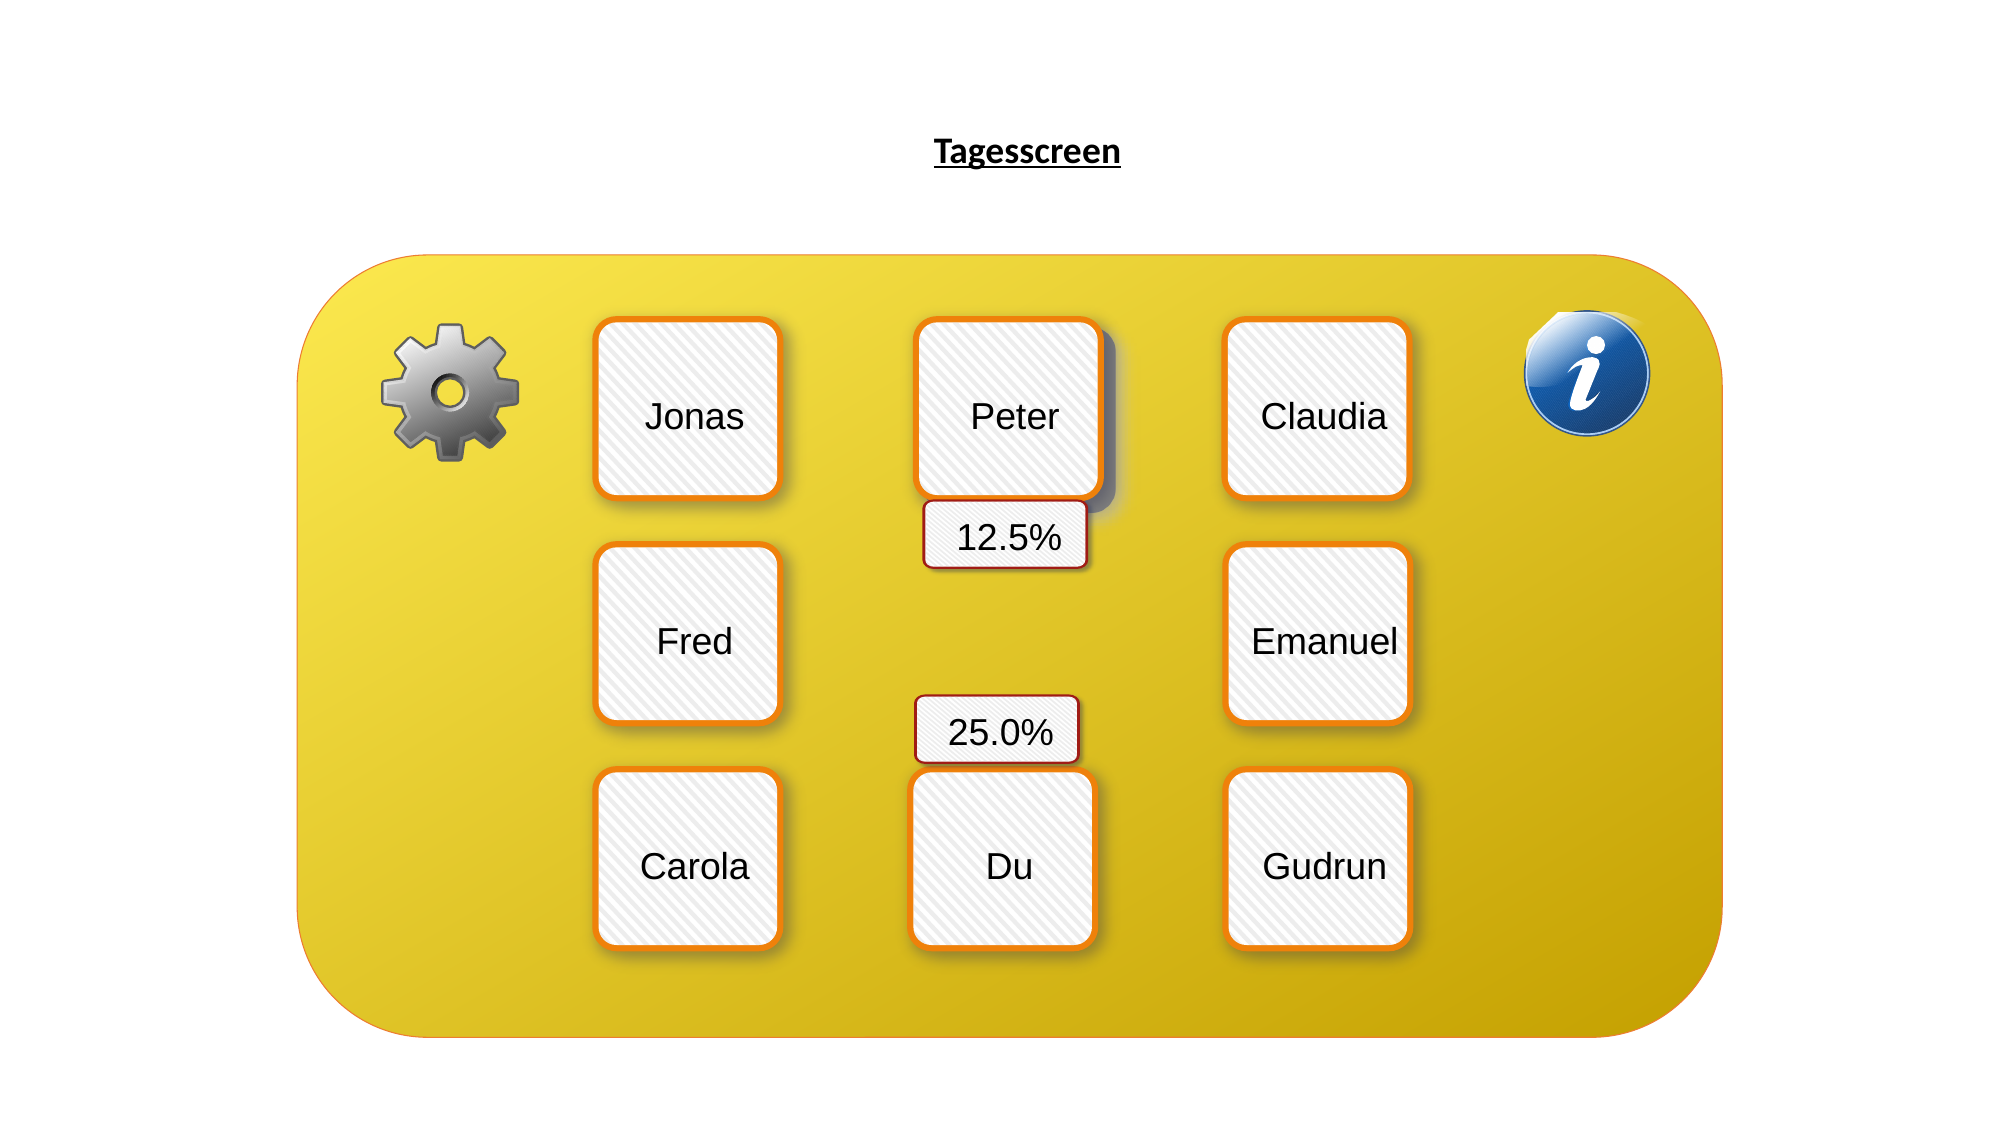

Tagesscreen
Jonas
Peter
Claudia
12.5%
Fred
Emanuel
25.0%
Carola
Du
Gudrun